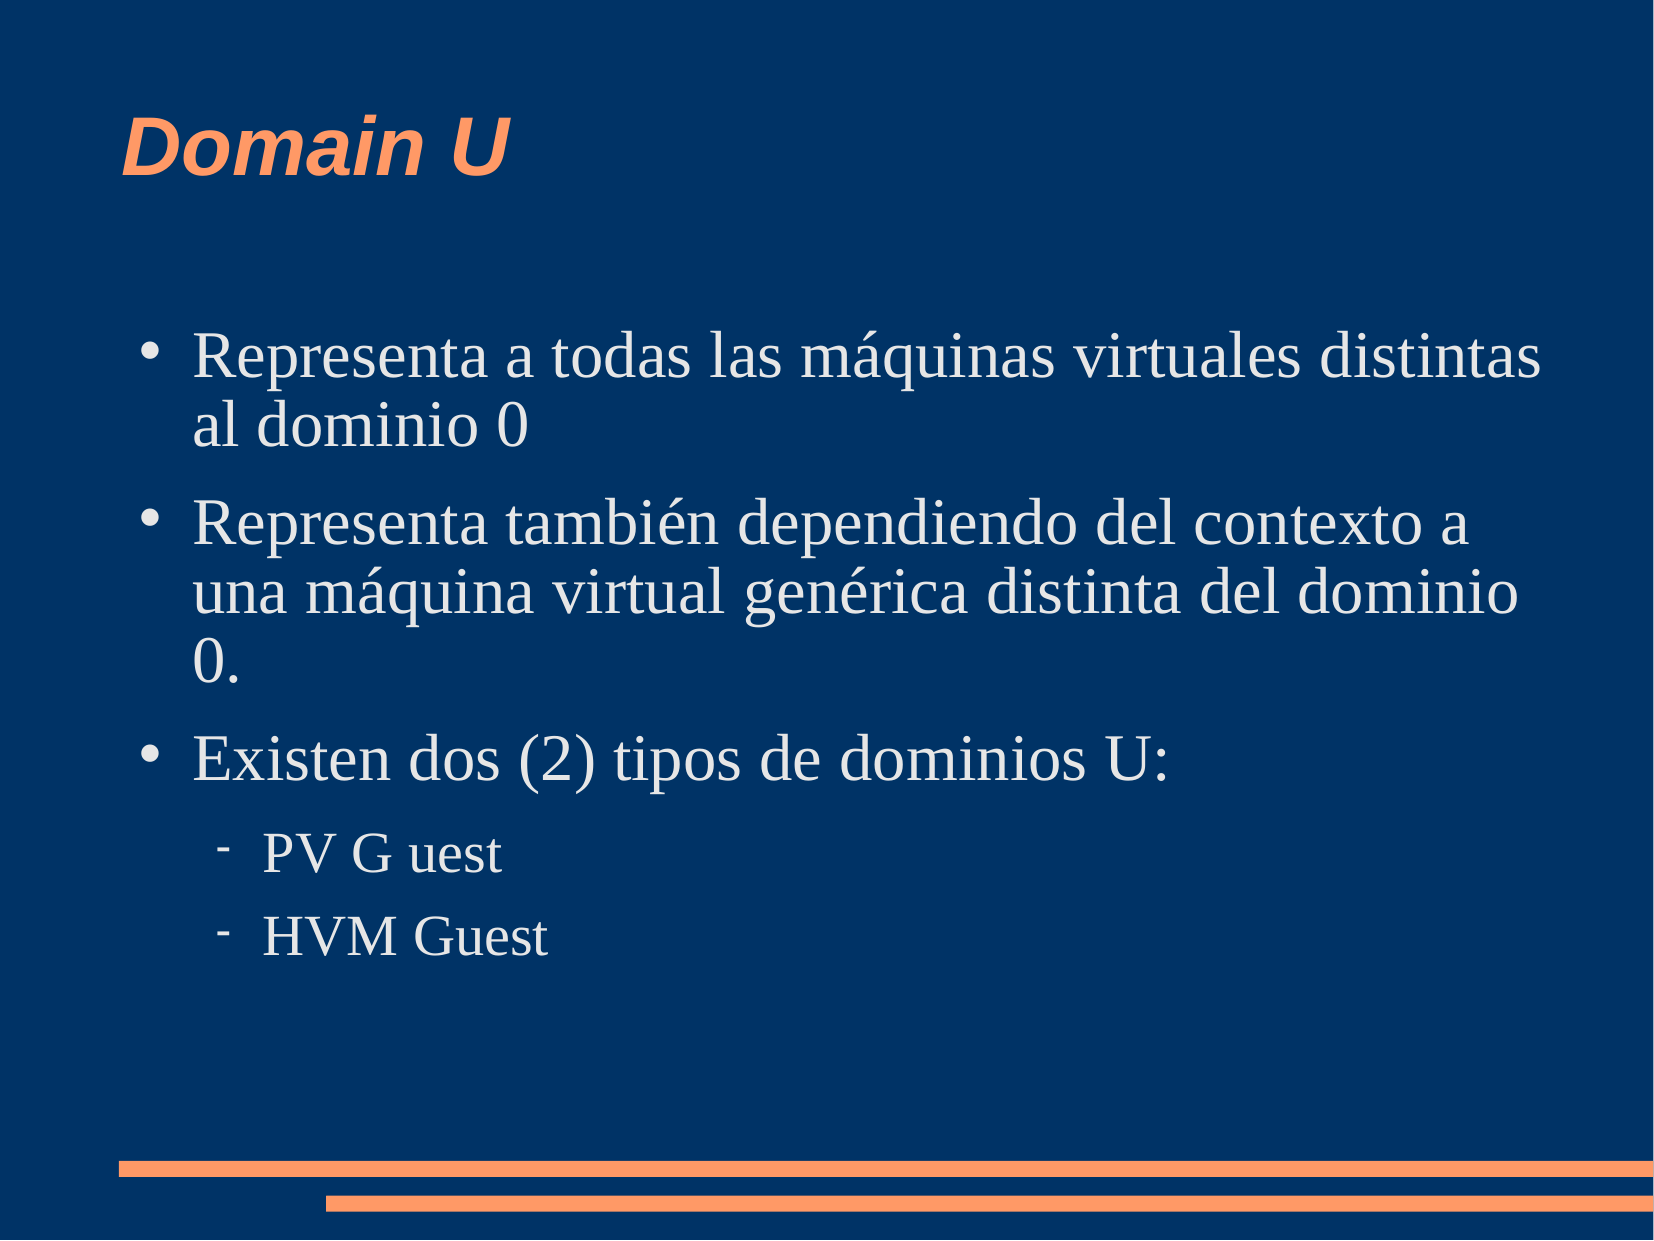

# Domain U
Representa a todas las máquinas virtuales distintas al dominio 0
Representa también dependiendo del contexto a una máquina virtual genérica distinta del dominio 0.
Existen dos (2) tipos de dominios U:
PV G uest
HVM Guest